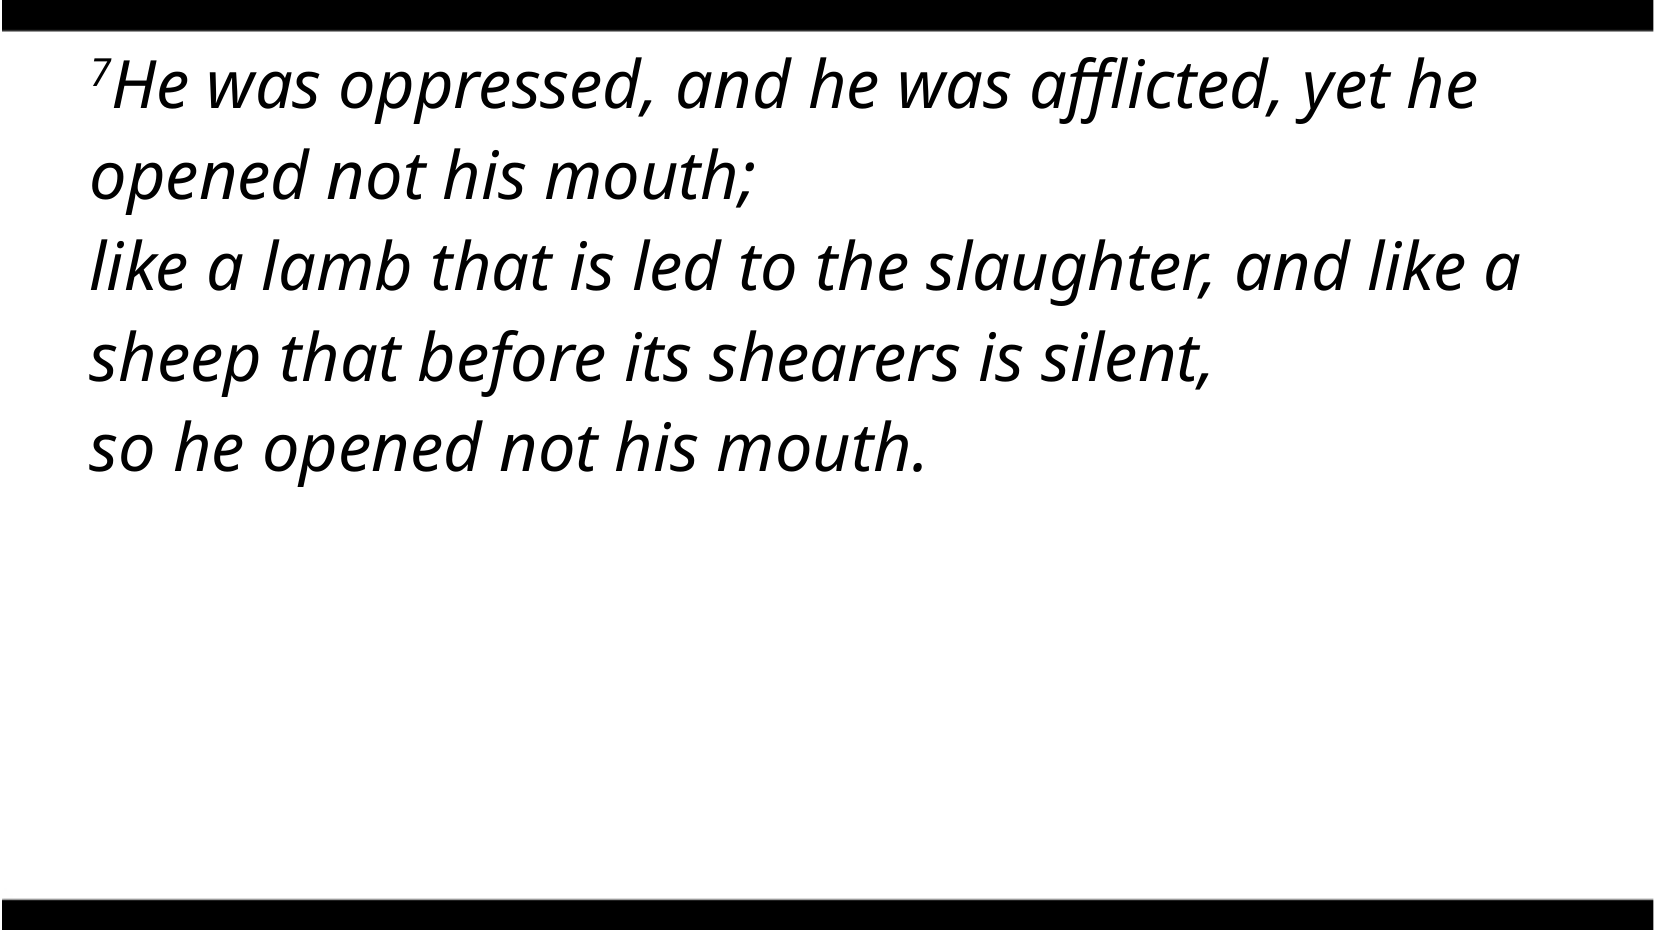

7He was oppressed, and he was afflicted, yet he opened not his mouth;
like a lamb that is led to the slaughter, and like a sheep that before its shearers is silent,
so he opened not his mouth.